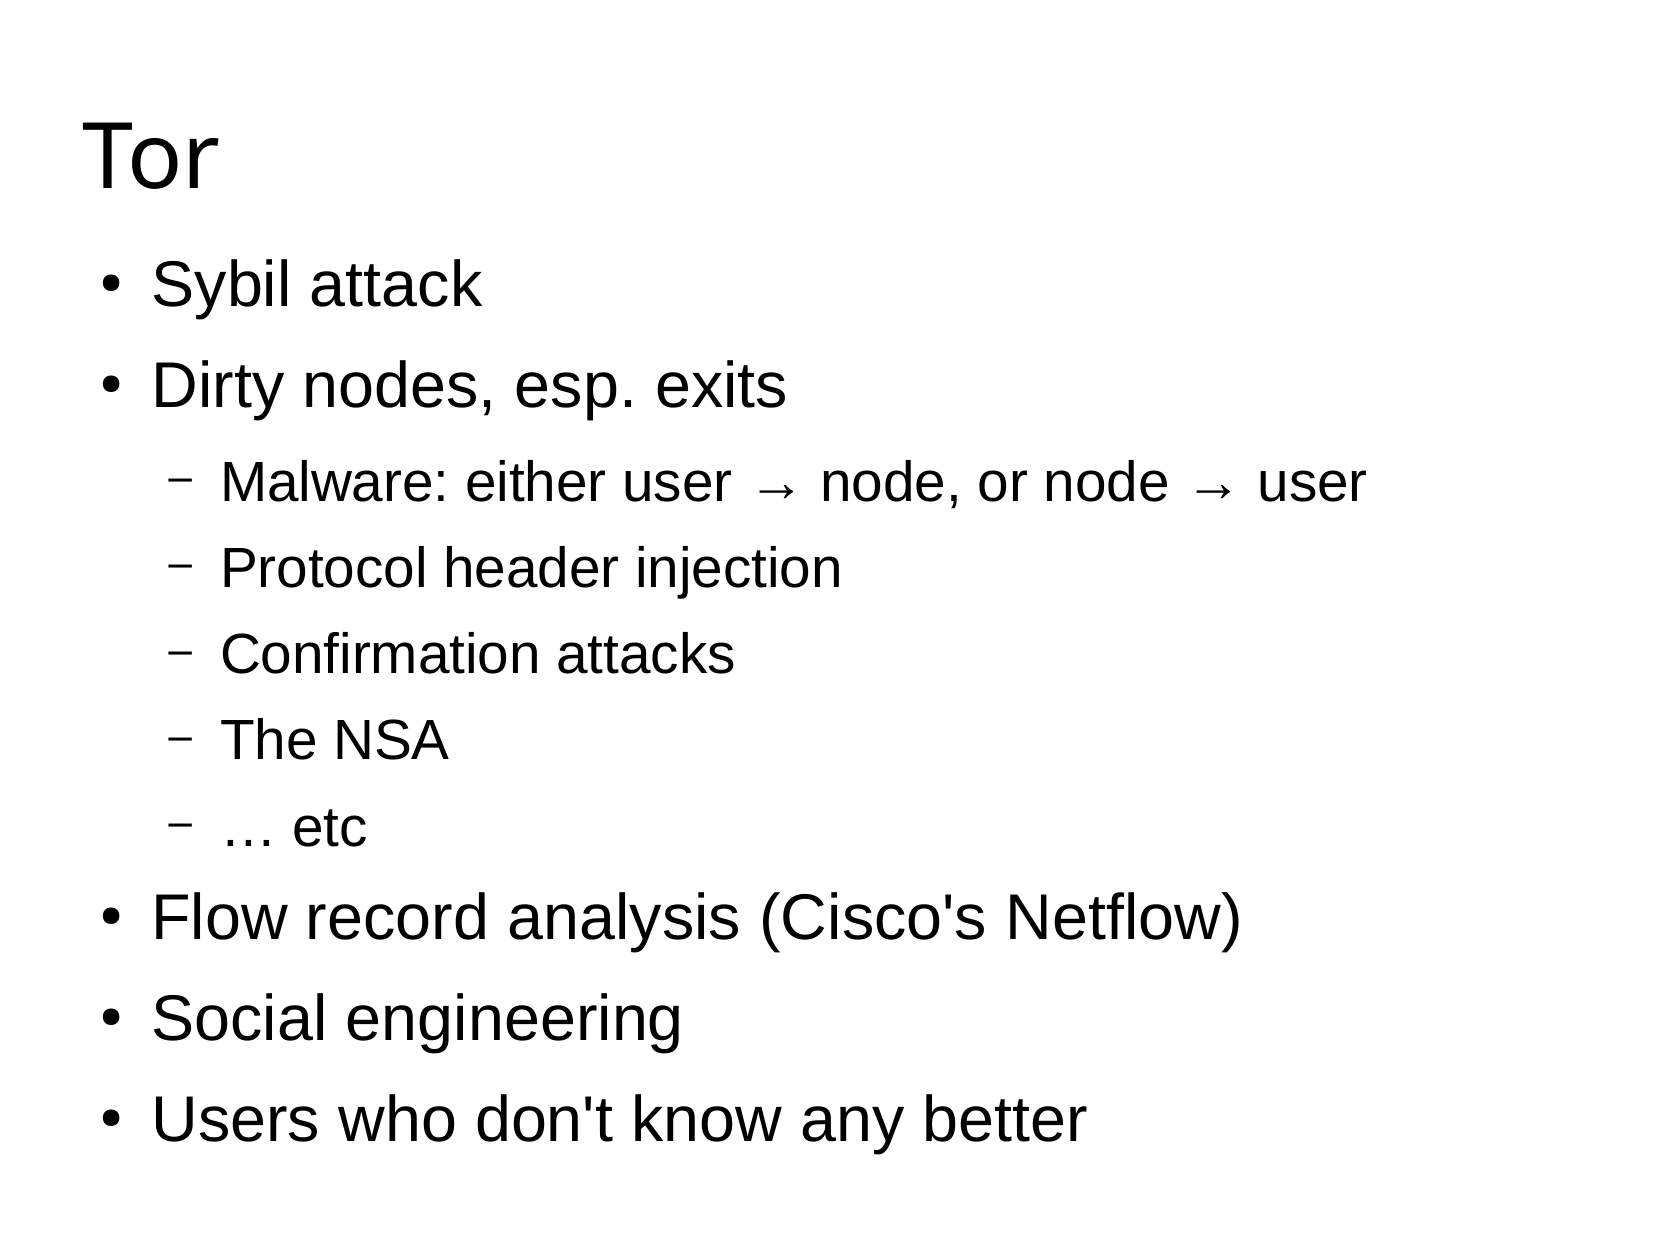

# Tor
Sybil attack
Dirty nodes, esp. exits
Malware: either user → node, or node → user
Protocol header injection
Confirmation attacks
The NSA
… etc
Flow record analysis (Cisco's Netflow)
Social engineering
Users who don't know any better